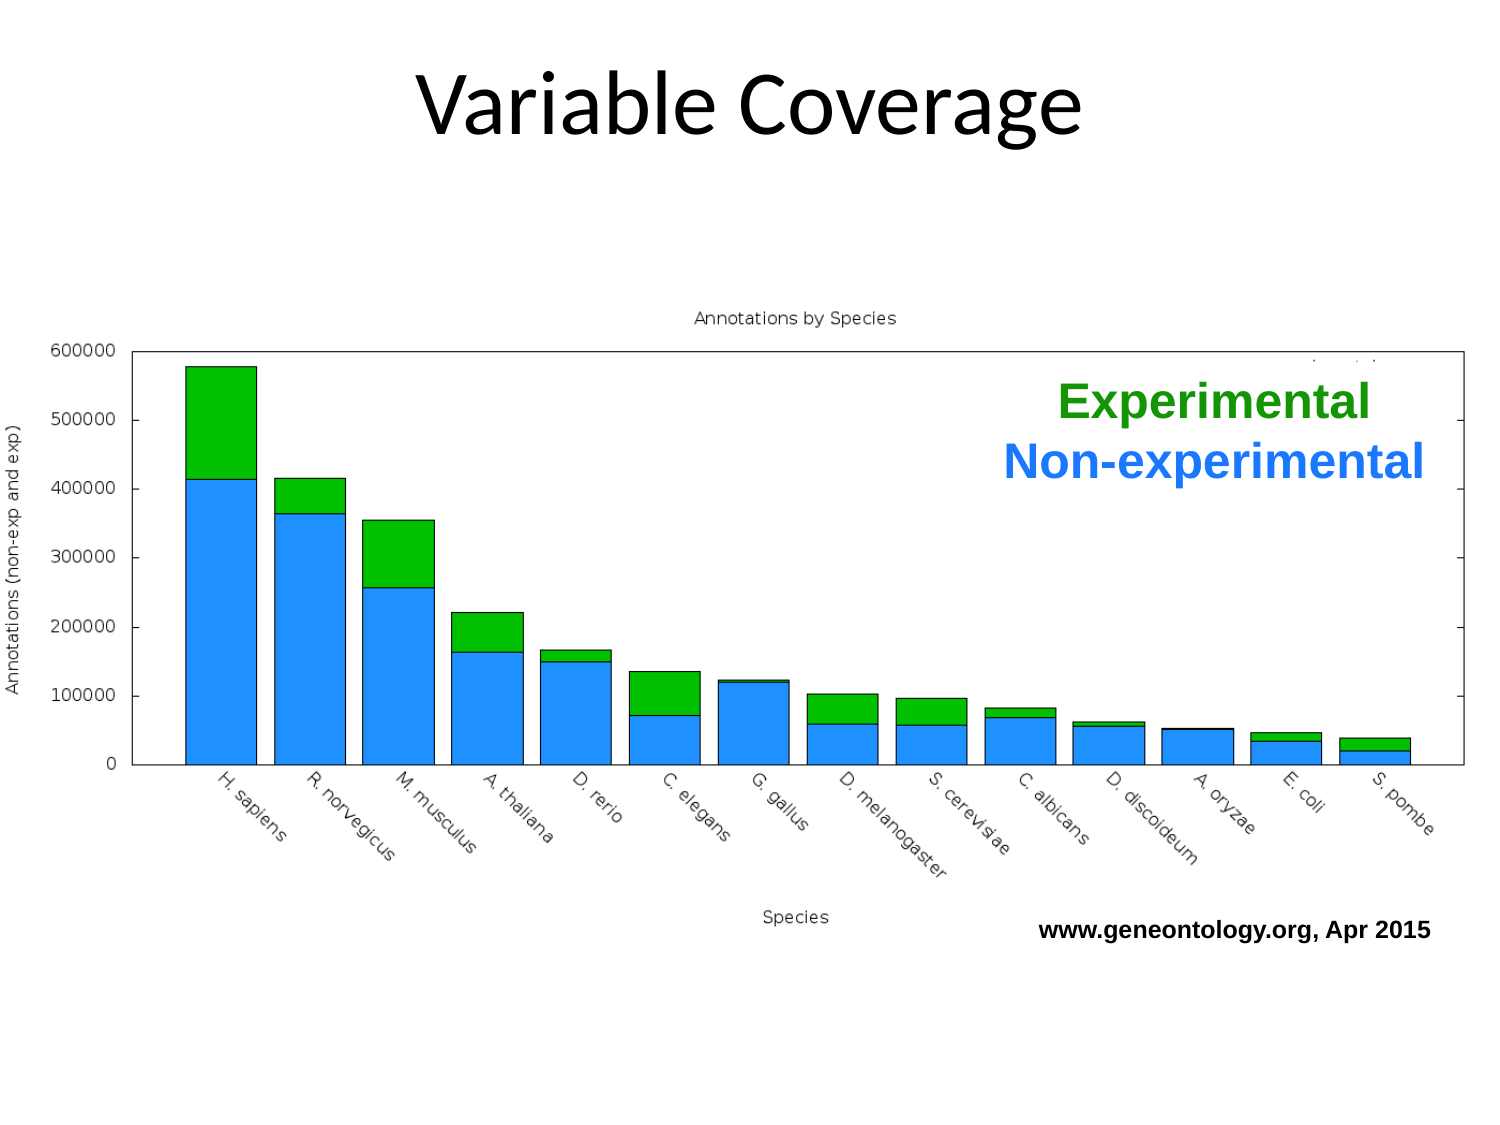

# Variable Coverage
Experimental
Non-experimental
www.geneontology.org, Apr 2015